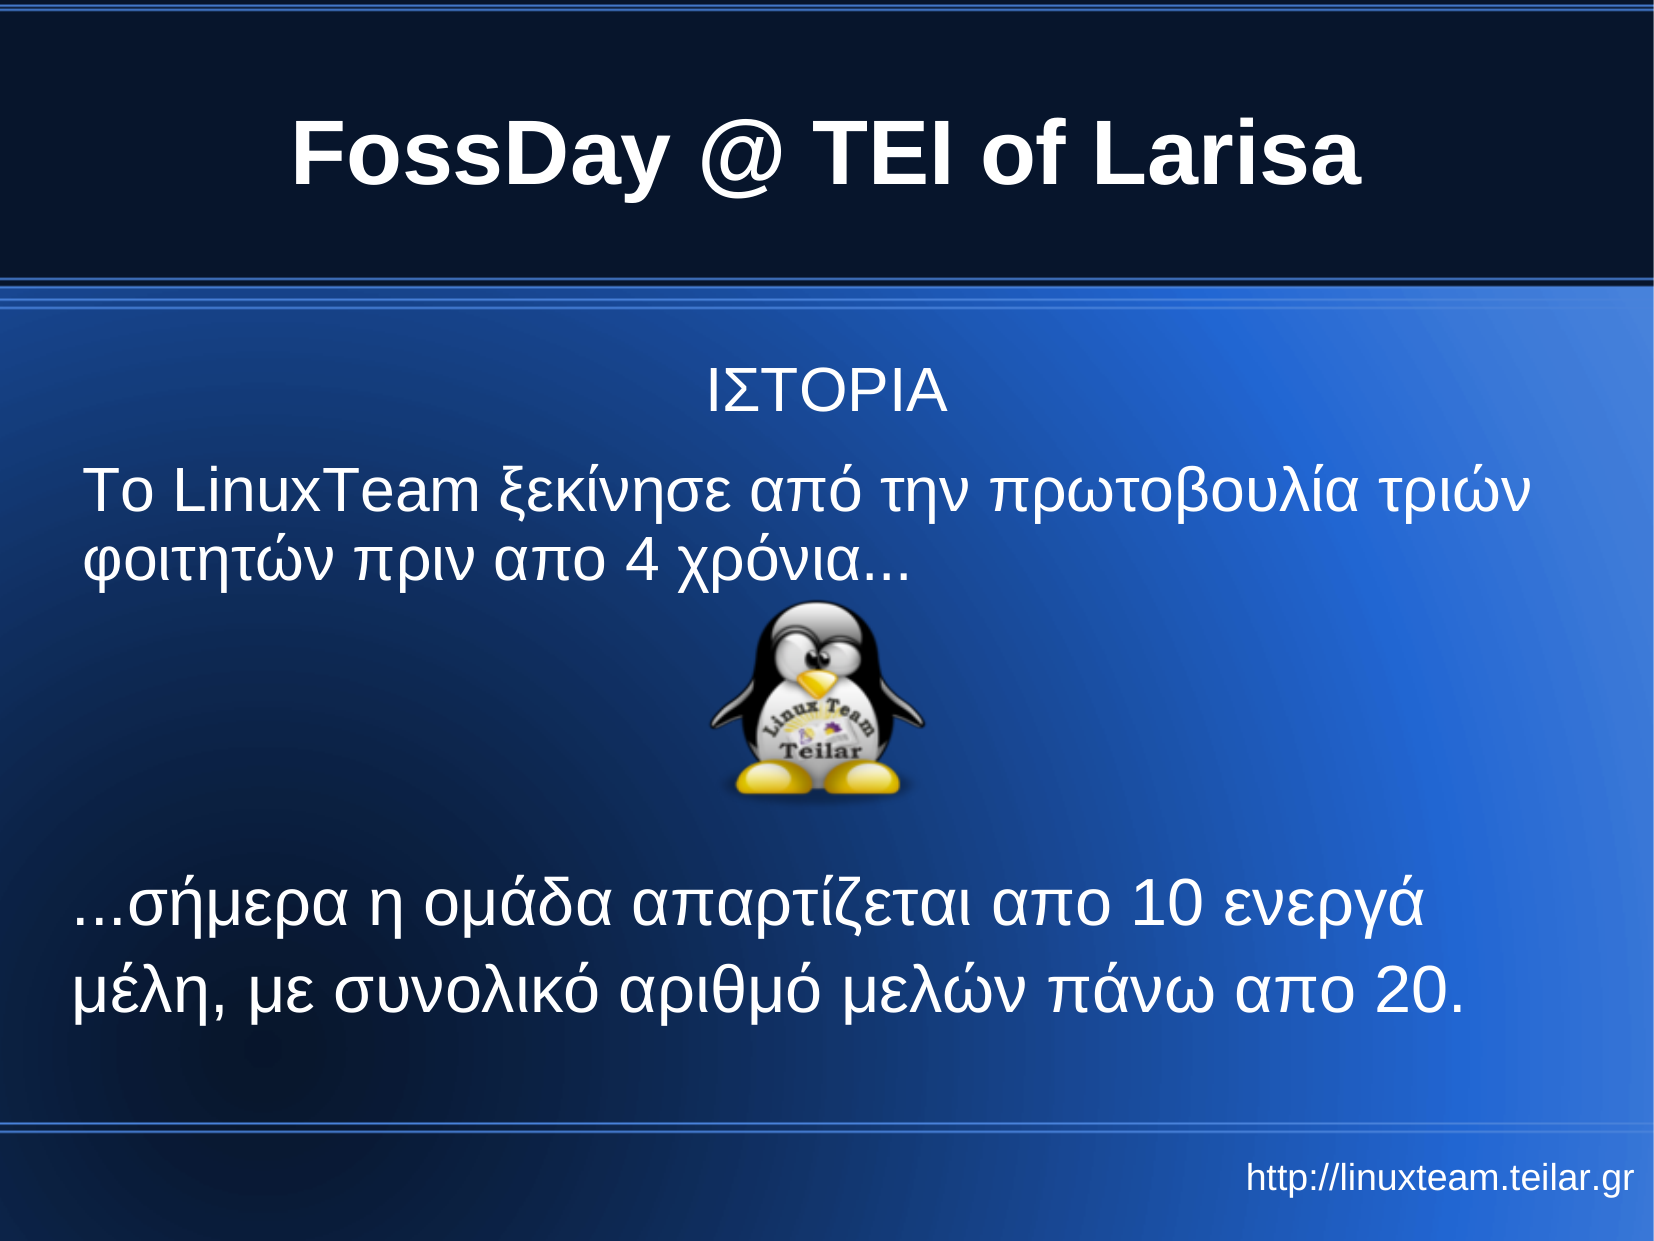

# FossDay @ TEI of Larisa
ΙΣΤΟΡΙΑ
Το LinuxTeam ξεκίνησε από την πρωτοβουλία τριών φοιτητών πριν απο 4 χρόνια...
...σήμερα η ομάδα απαρτίζεται απο 10 ενεργά μέλη, με συνολικό αριθμό μελών πάνω απο 20.
http://linuxteam.teilar.gr